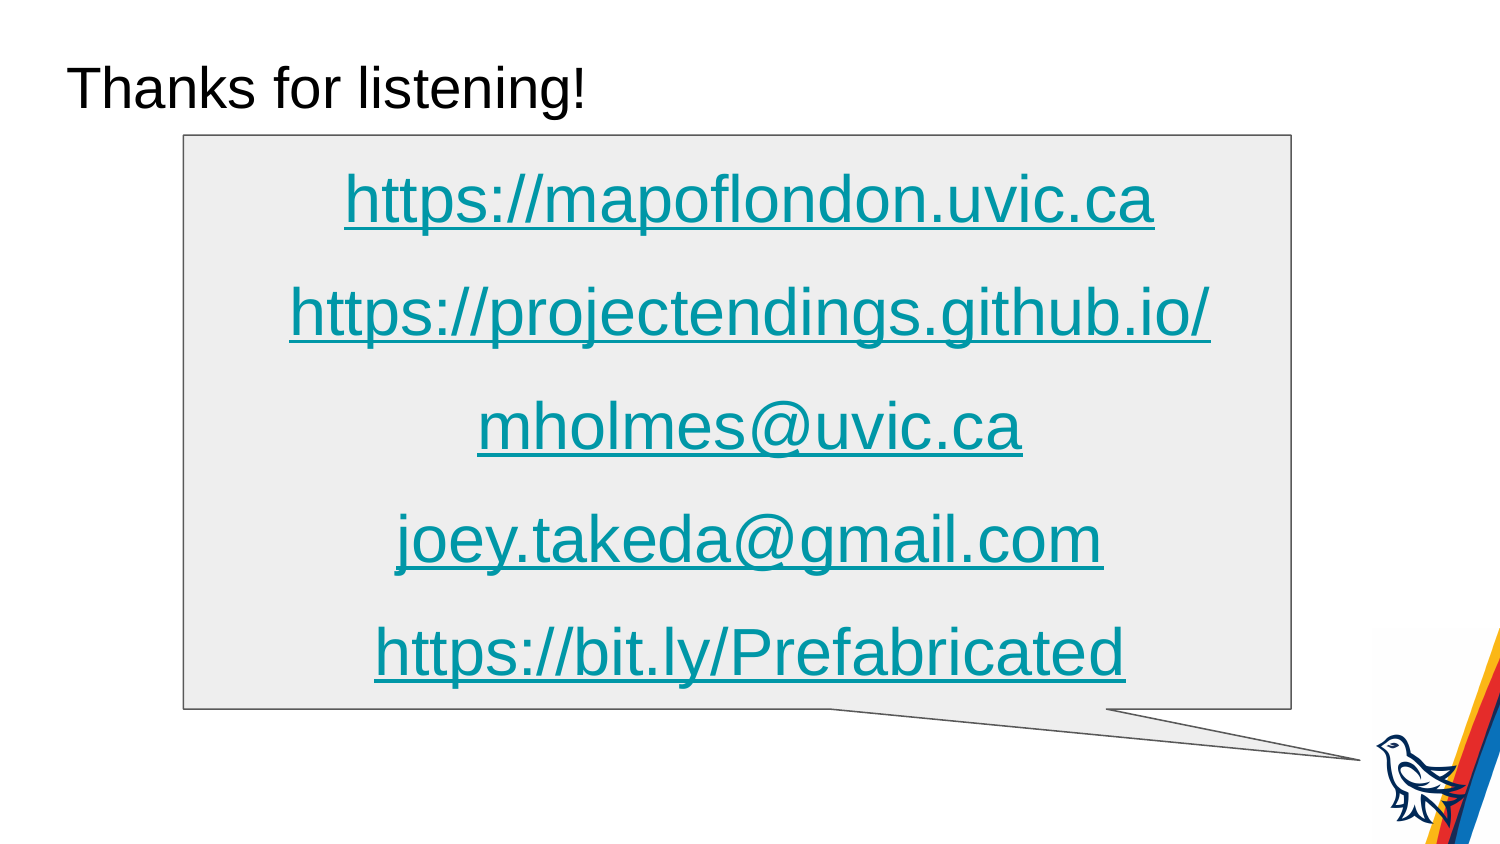

# Thanks for listening!
https://mapoflondon.uvic.ca
https://projectendings.github.io/
mholmes@uvic.ca
joey.takeda@gmail.com
https://bit.ly/Prefabricated